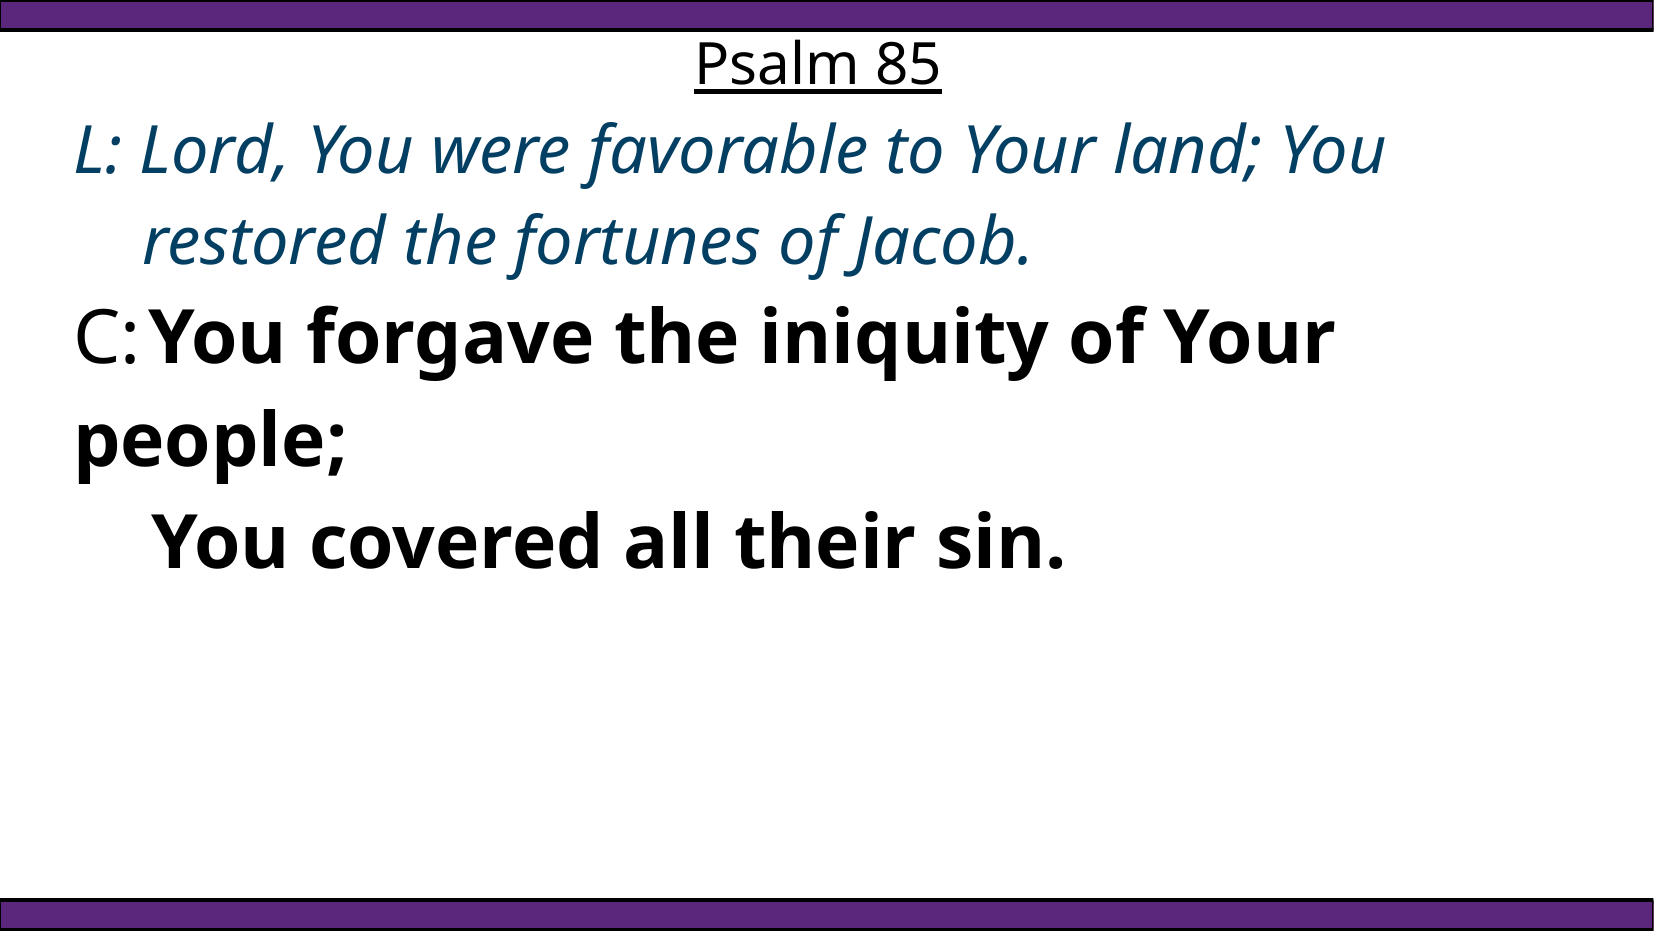

Psalm 85
L: Lord, You were favorable to Your land; You
 restored the fortunes of Jacob.
C:	You forgave the iniquity of Your people;
 You covered all their sin.